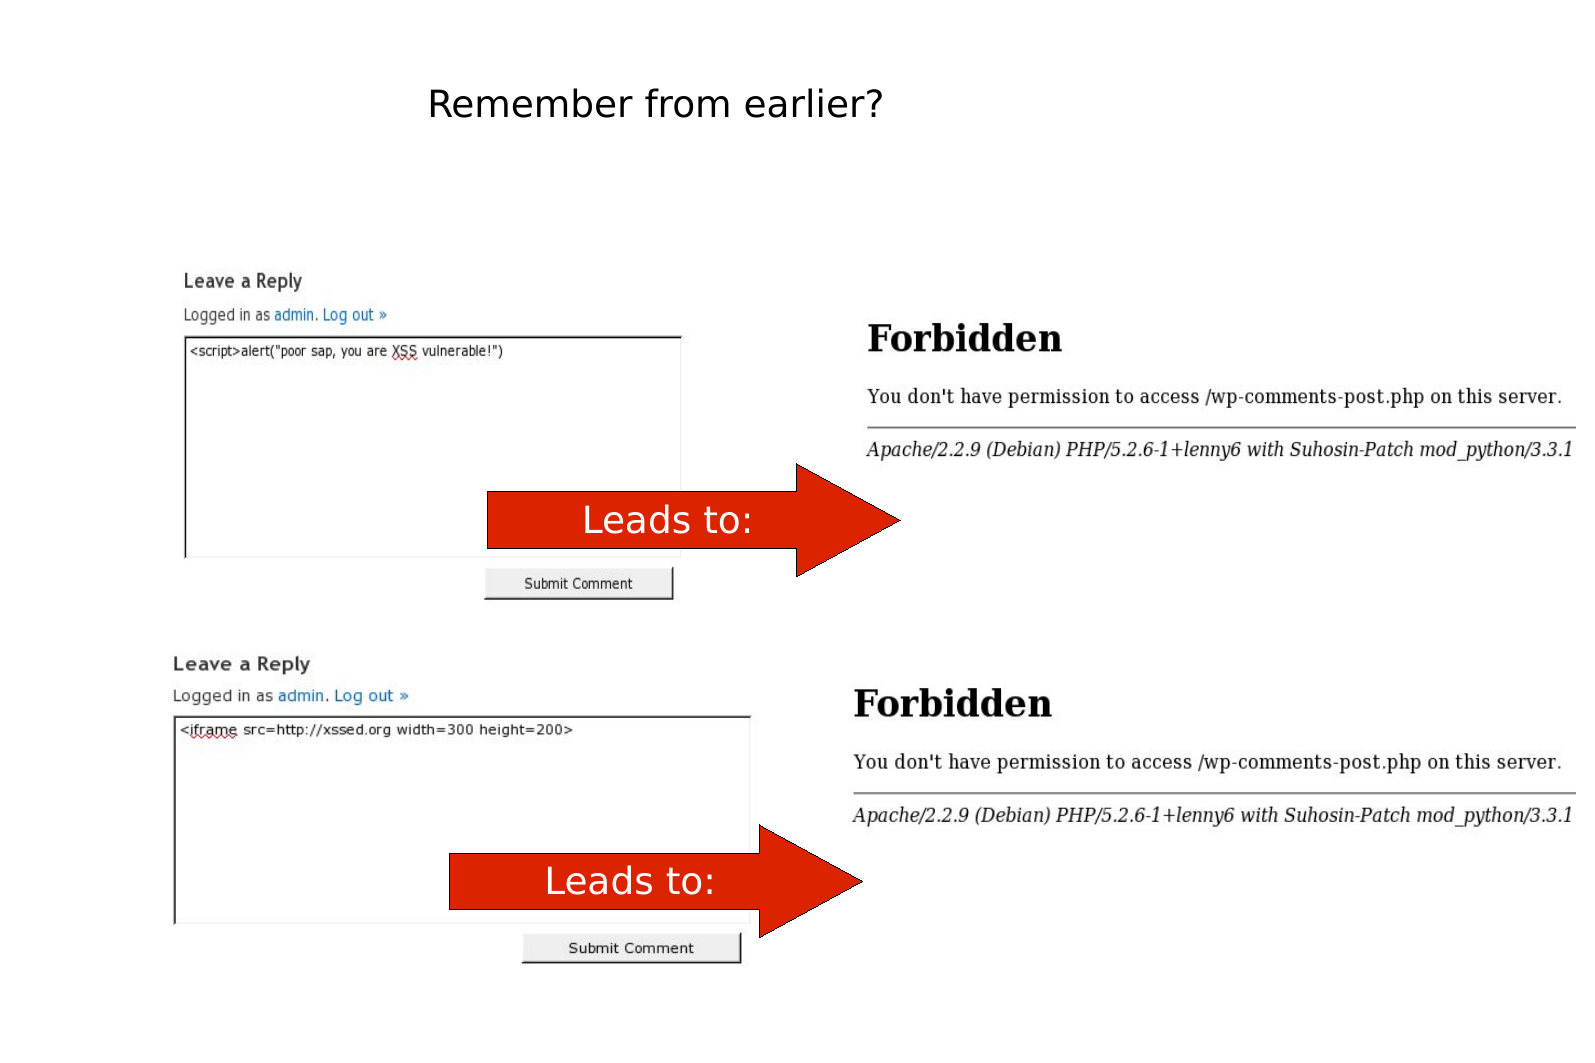

Remember from earlier?
Leads to:
Leads to: